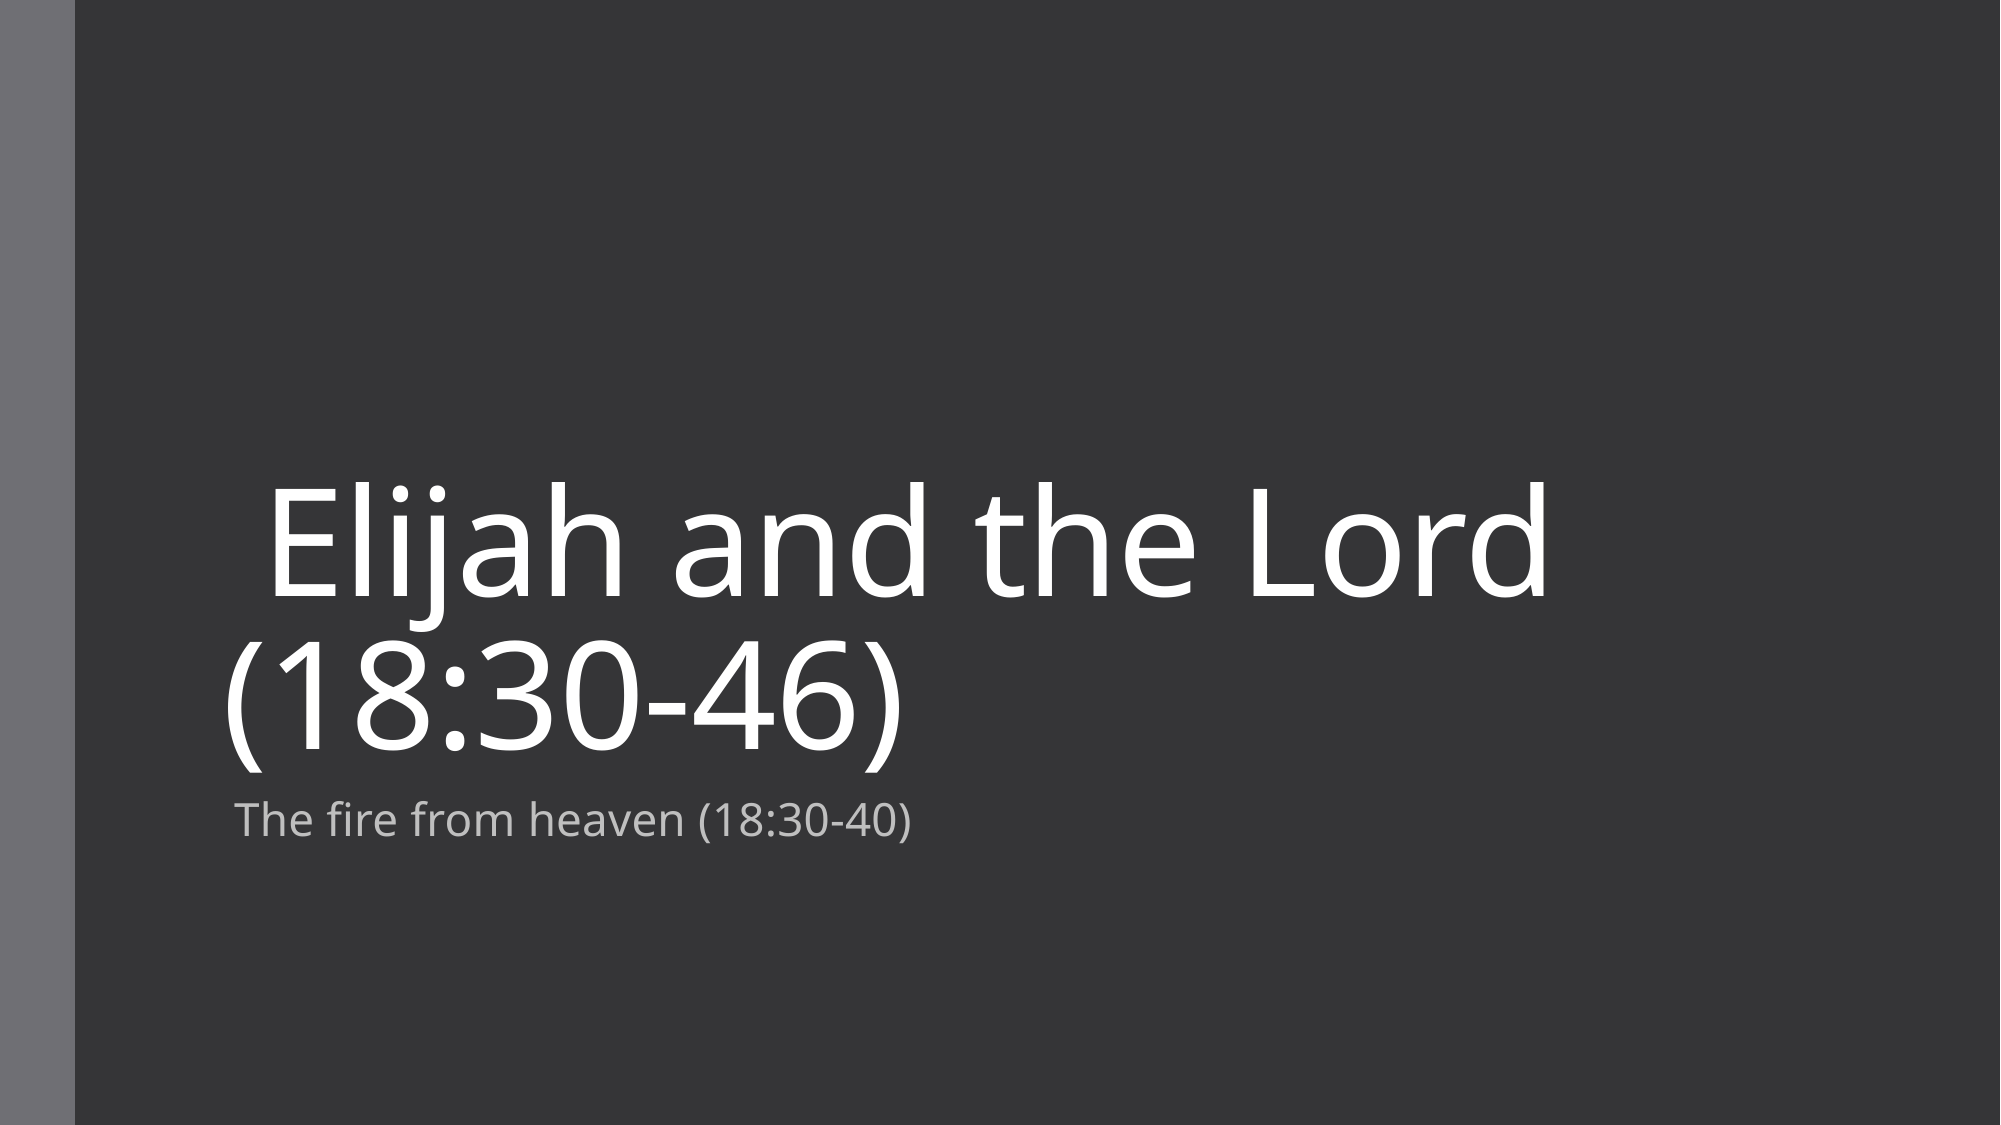

# Elijah and the Lord (18:30-46)
 The fire from heaven (18:30-40)